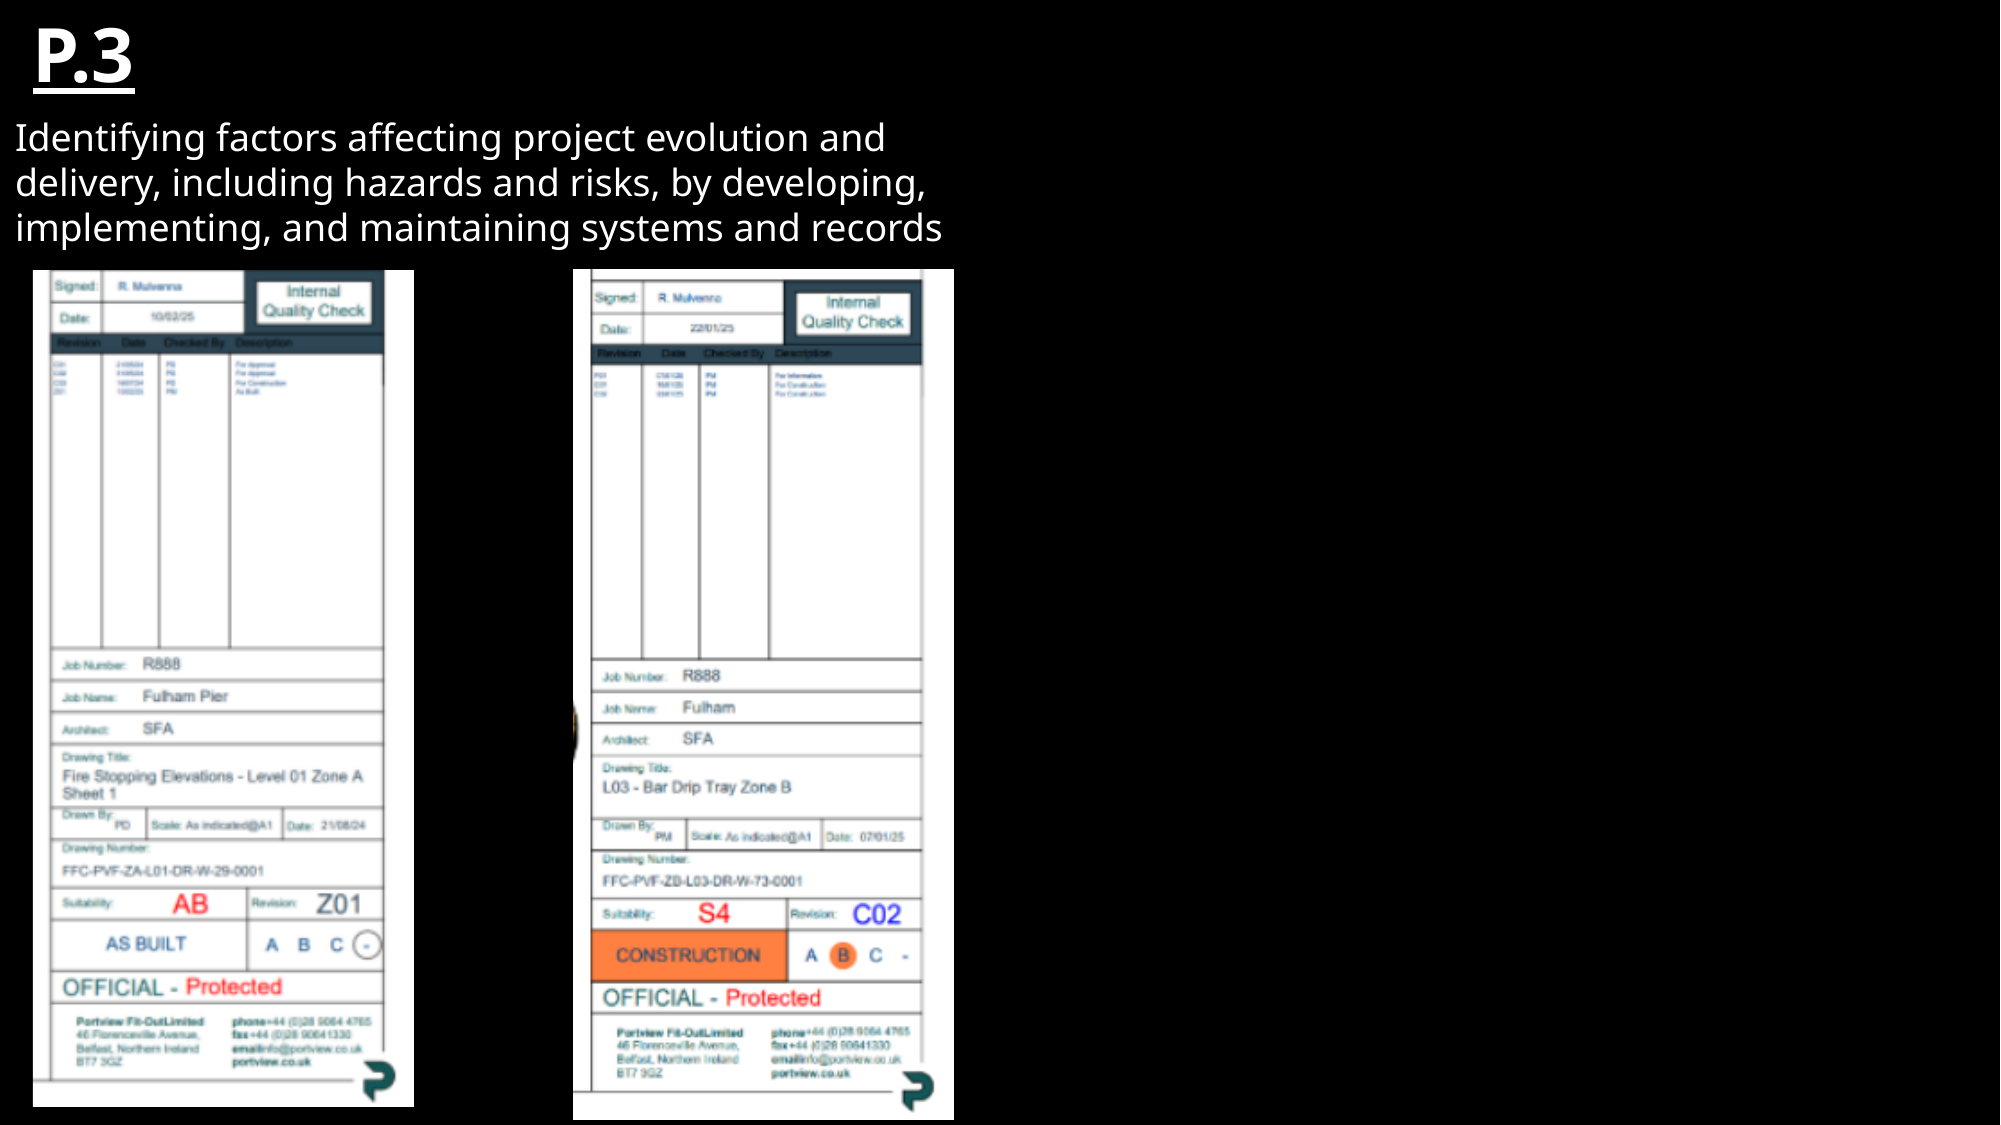

P.3
Identifying factors affecting project evolution and delivery, including hazards and risks, by developing, implementing, and maintaining systems and records